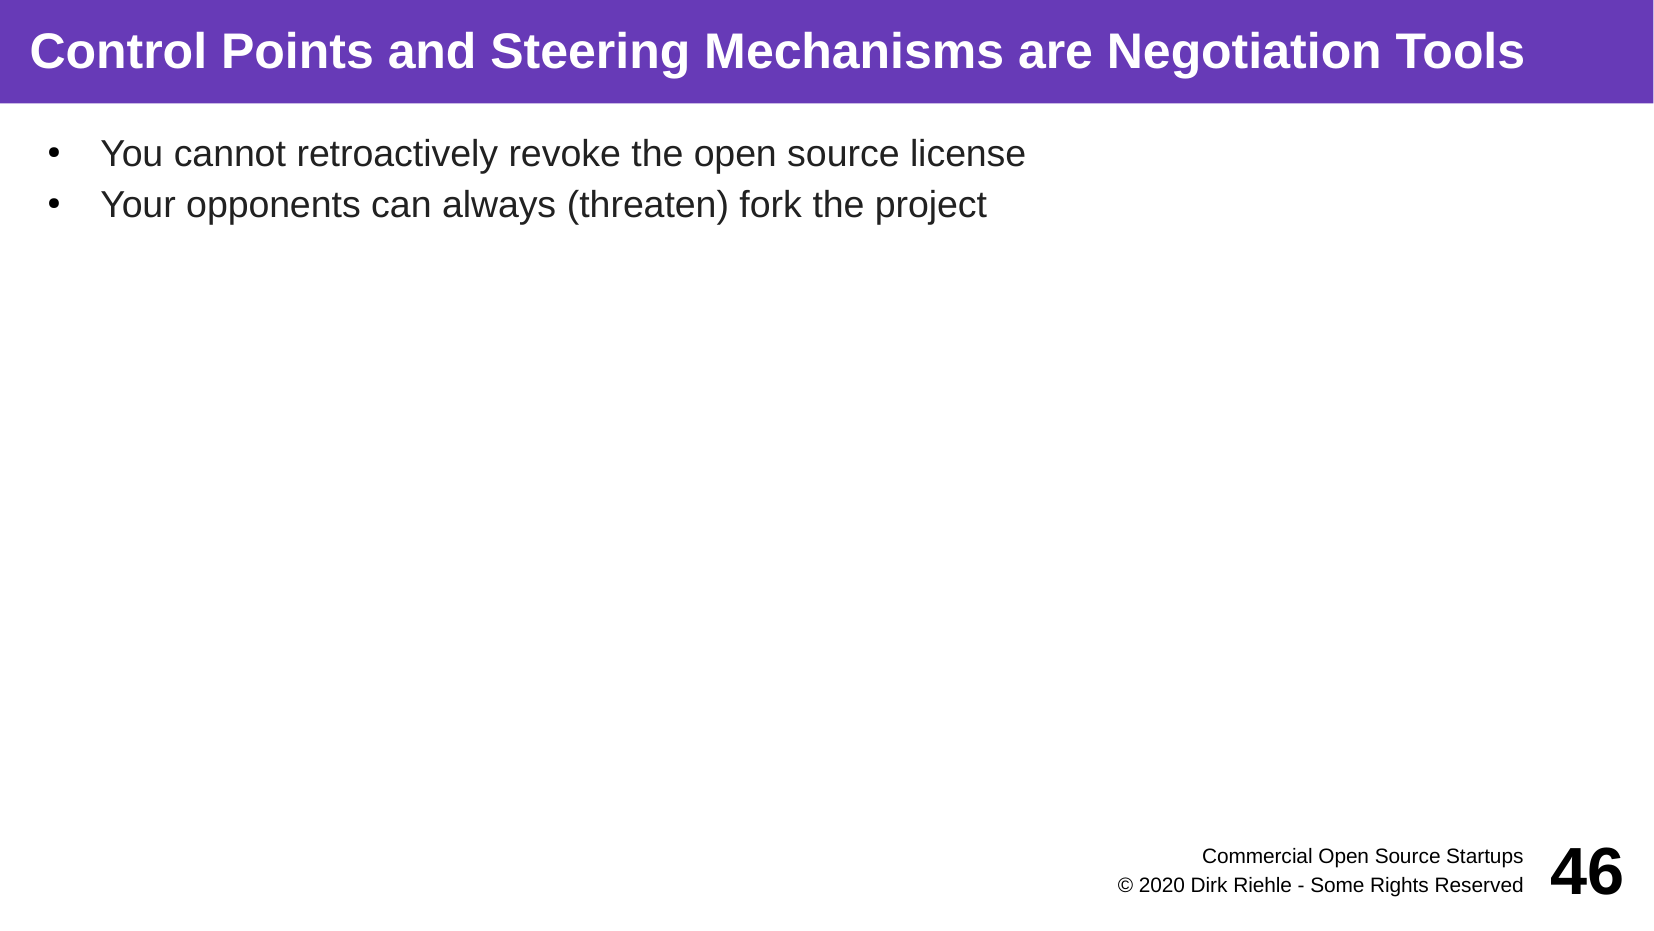

# Control Points and Steering Mechanisms are Negotiation Tools
You cannot retroactively revoke the open source license
Your opponents can always (threaten) fork the project
Commercial Open Source Startups
46
© 2020 Dirk Riehle - Some Rights Reserved